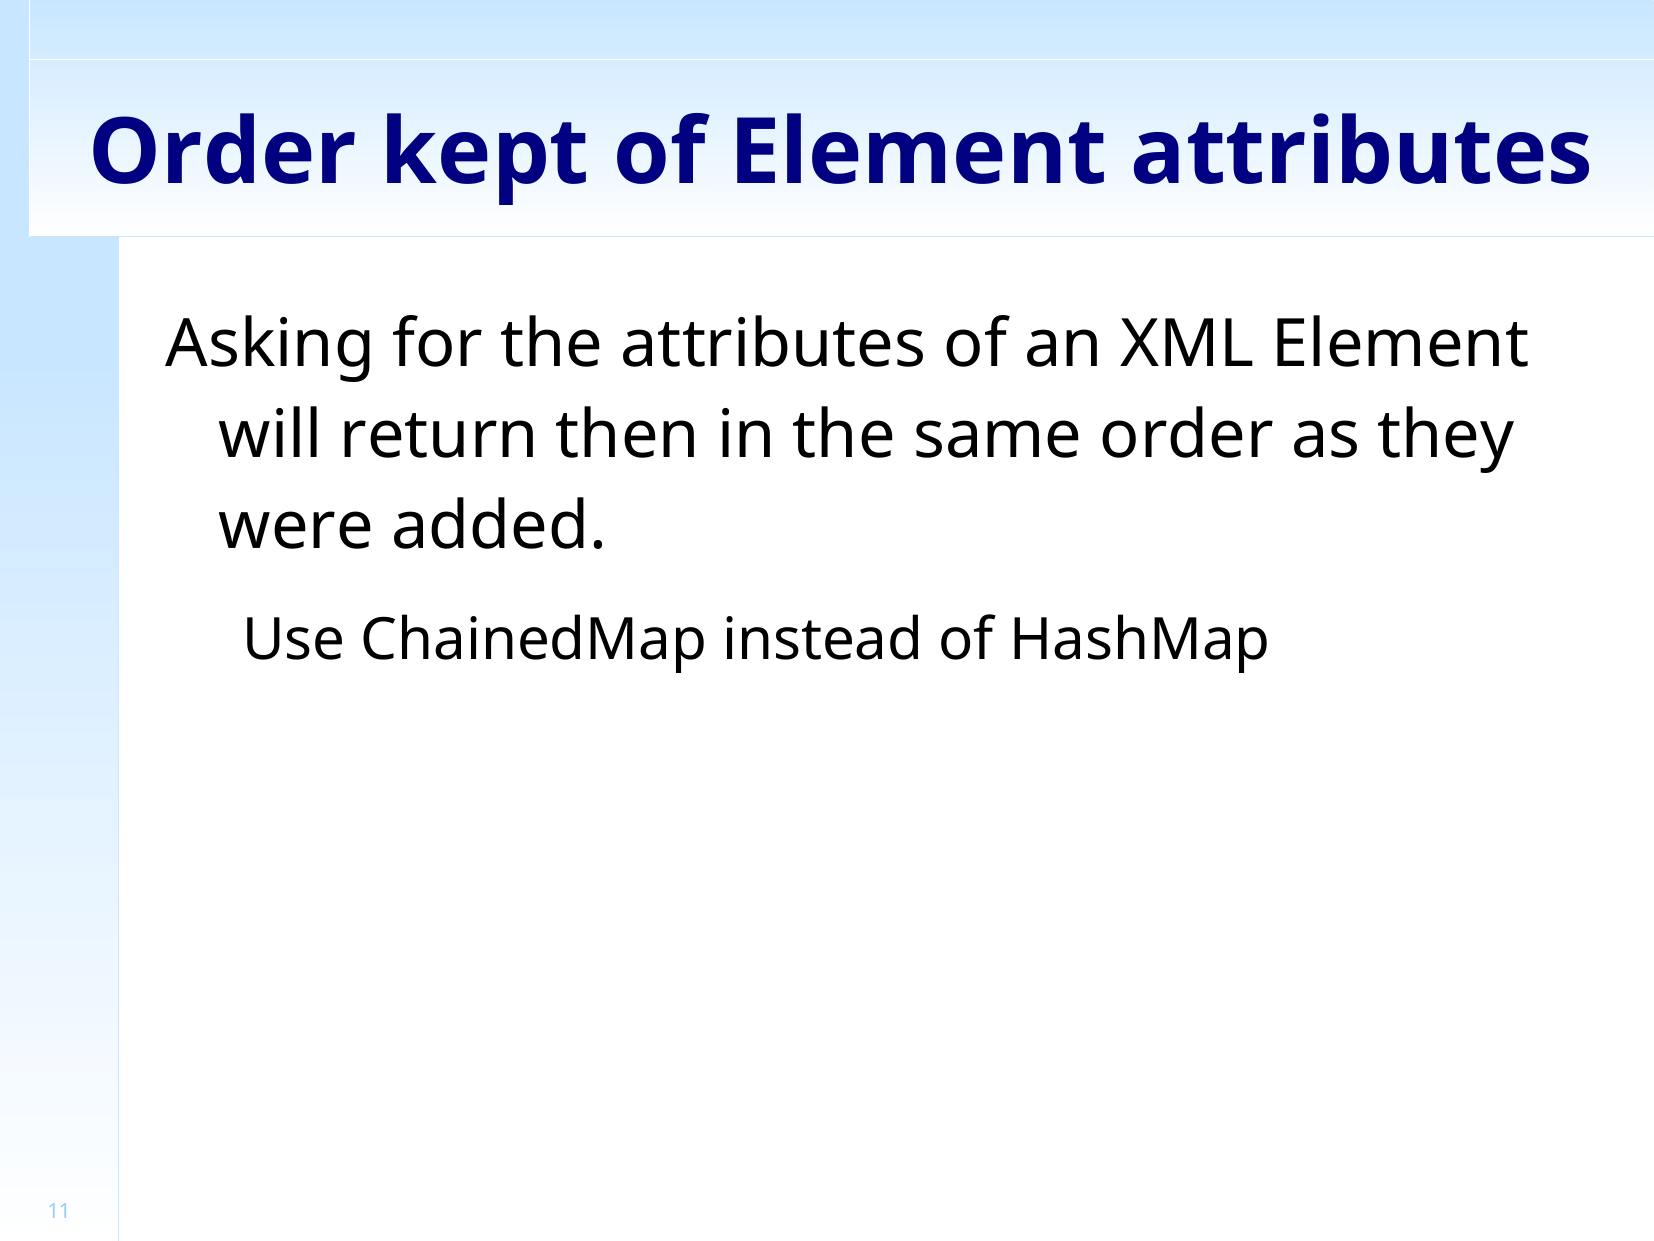

# Order kept of Element attributes
Asking for the attributes of an XML Element will return then in the same order as they were added.
Use ChainedMap instead of HashMap